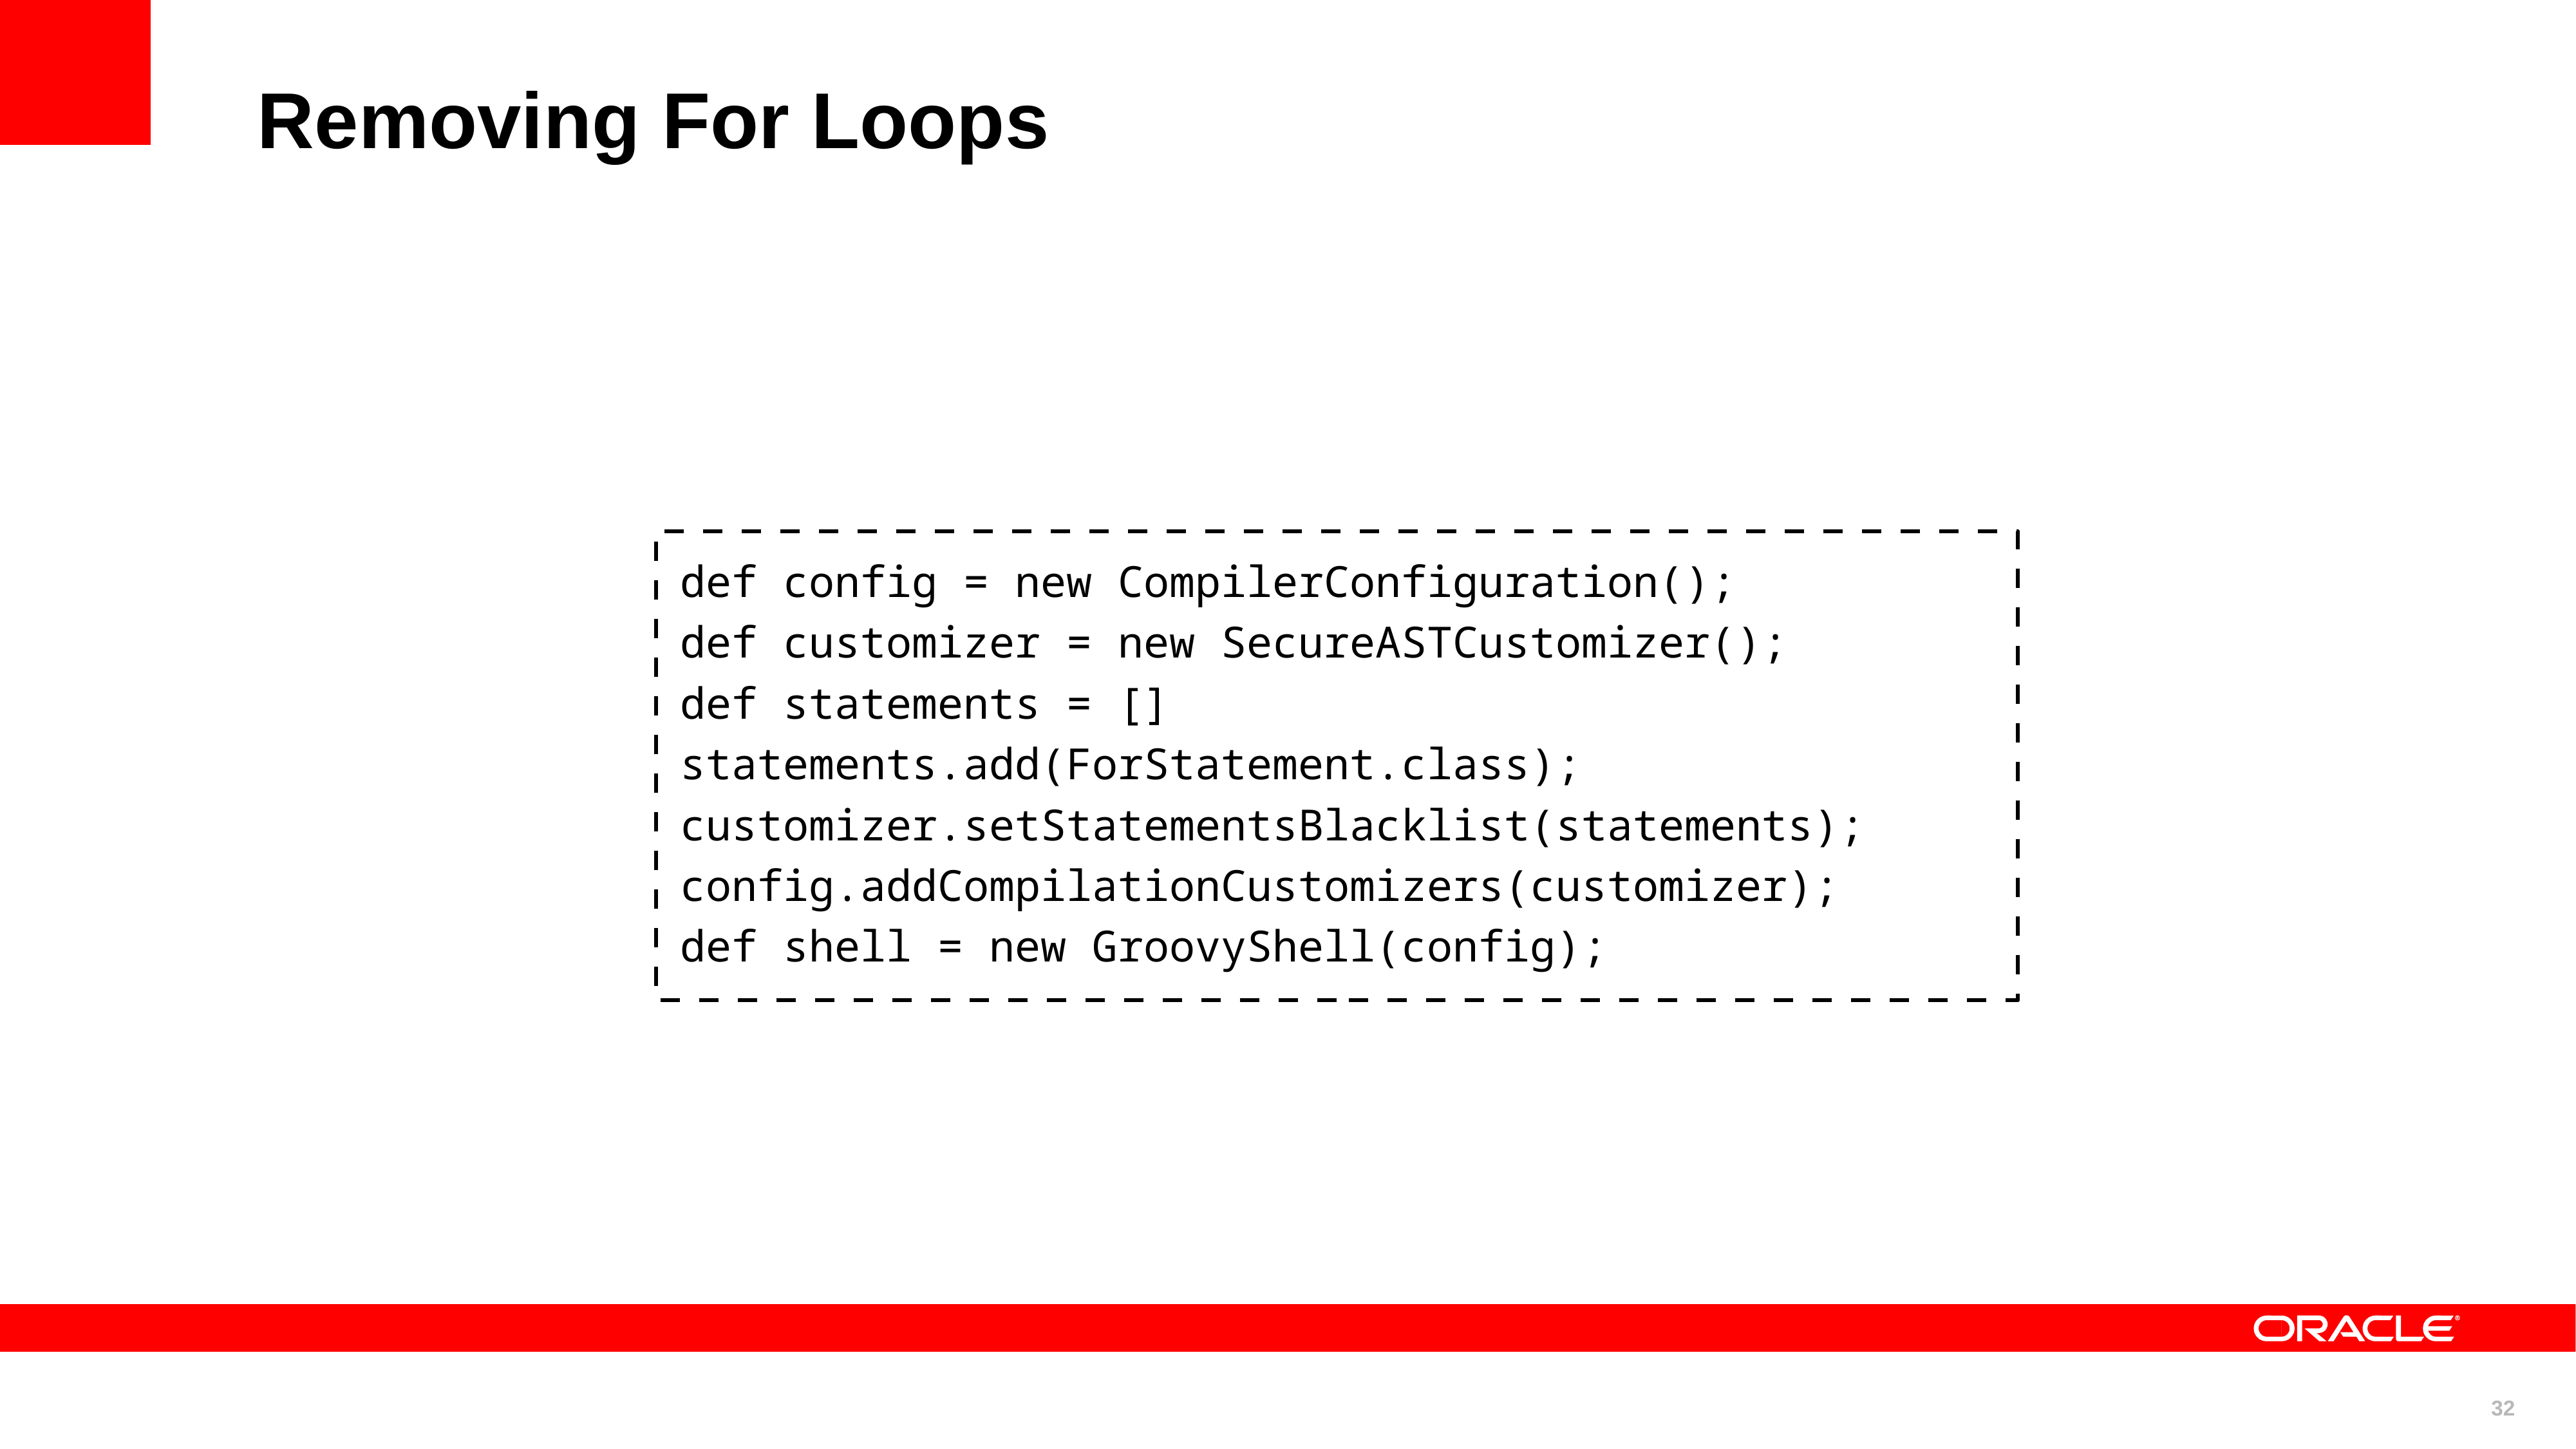

# Removing For Loops
def config = new CompilerConfiguration();
def customizer = new SecureASTCustomizer();
def statements = []
statements.add(ForStatement.class);
customizer.setStatementsBlacklist(statements);
config.addCompilationCustomizers(customizer);
def shell = new GroovyShell(config);